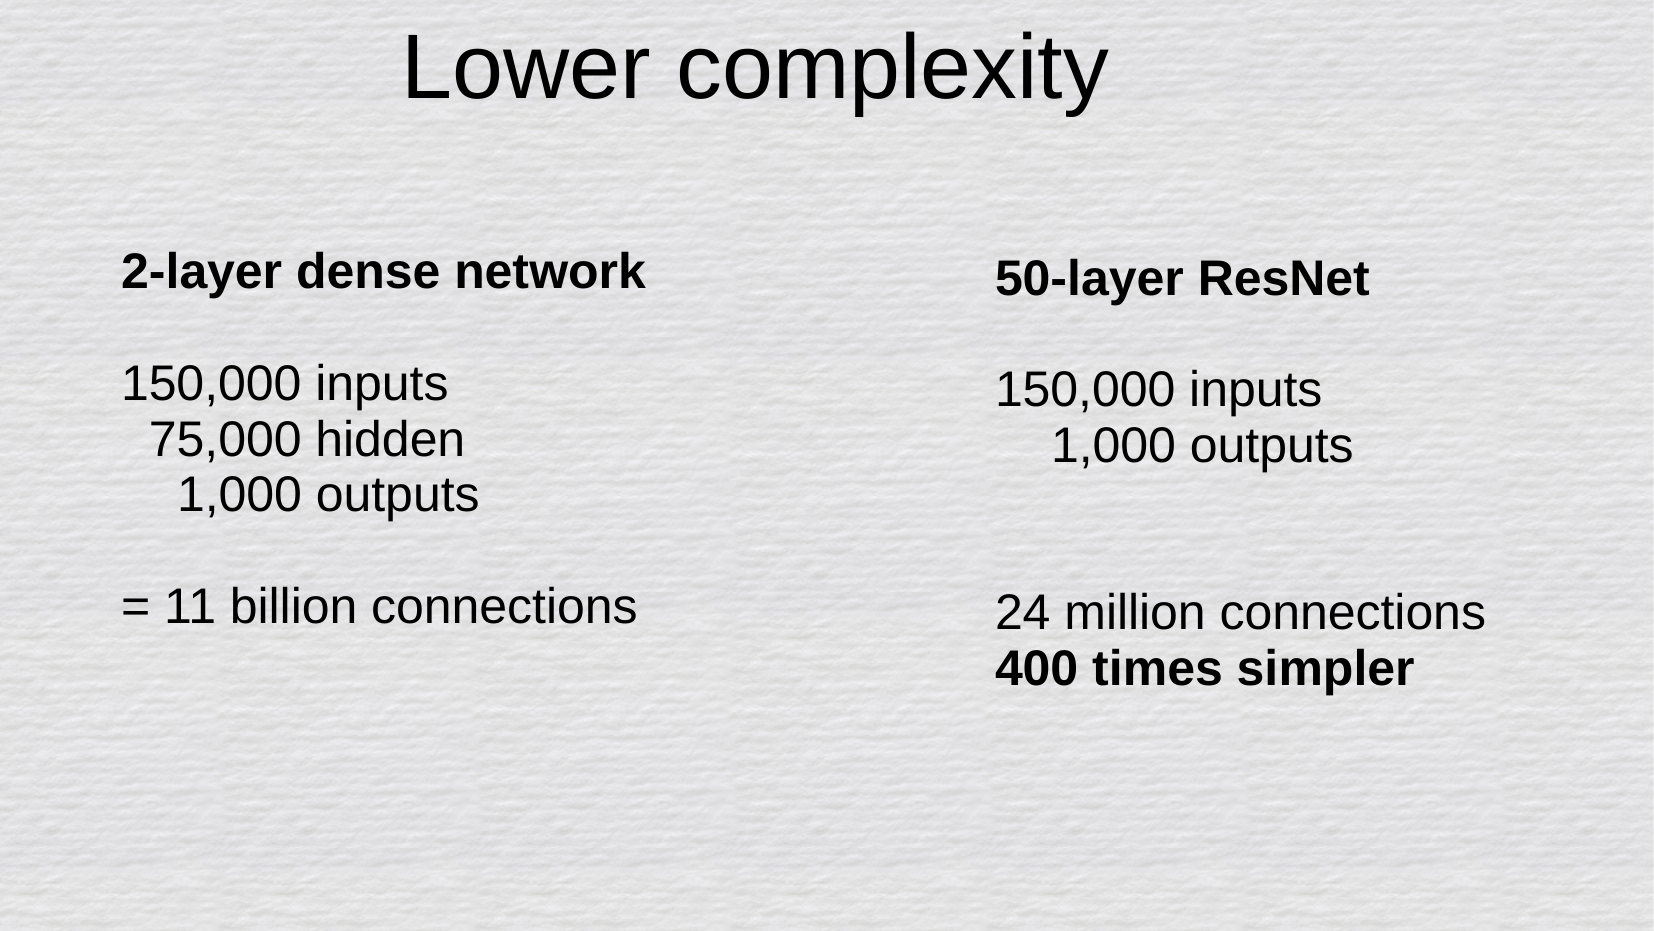

# Lower complexity
2-layer dense network
150,000 inputs
 75,000 hidden
 1,000 outputs
= 11 billion connections
50-layer ResNet
150,000 inputs
 1,000 outputs
24 million connections
400 times simpler